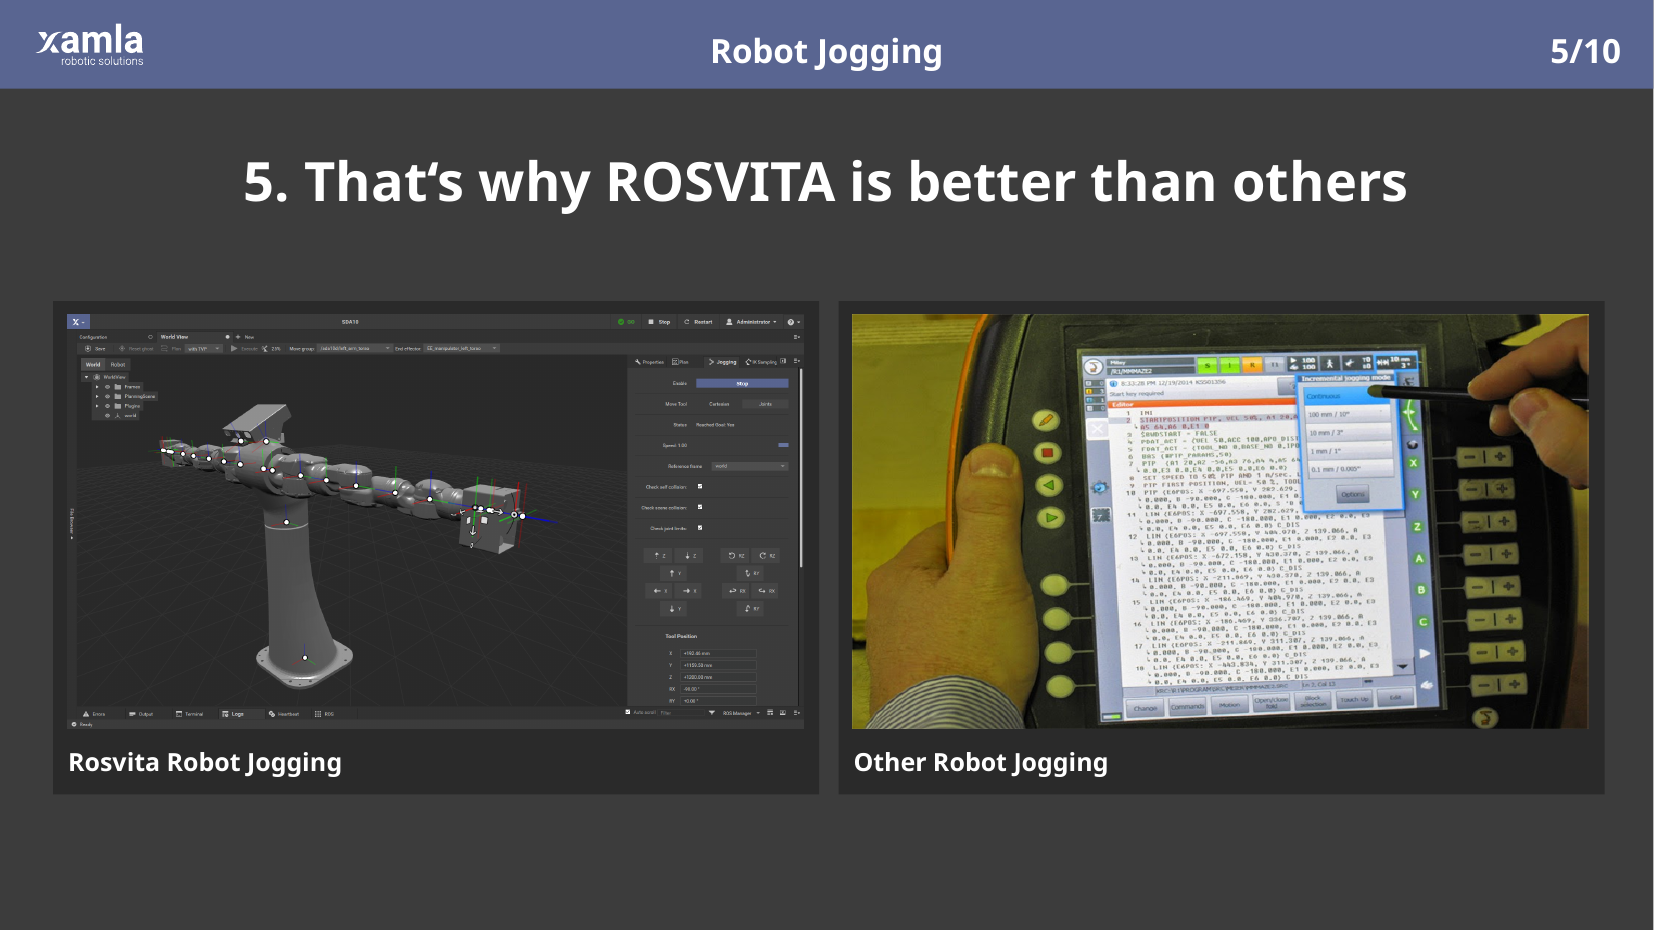

Robot Jogging
5/10
5. That‘s why ROSVITA is better than others
Rosvita Robot Jogging
Other Robot Jogging